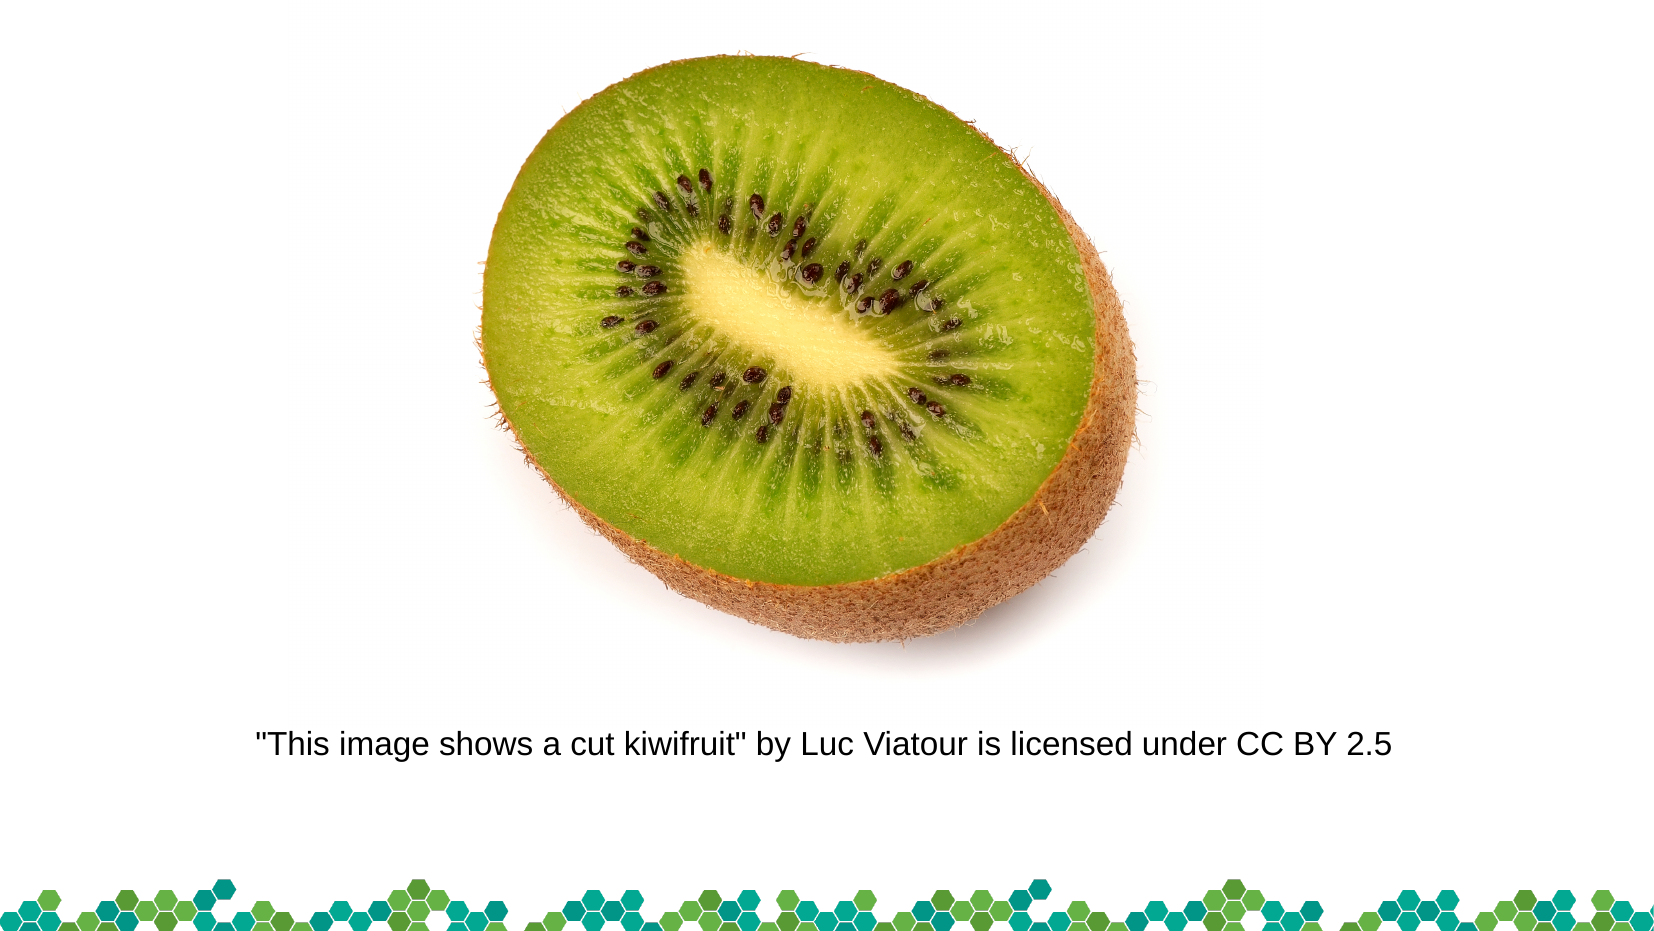

"This image shows a cut kiwifruit" by Luc Viatour is licensed under CC BY 2.5